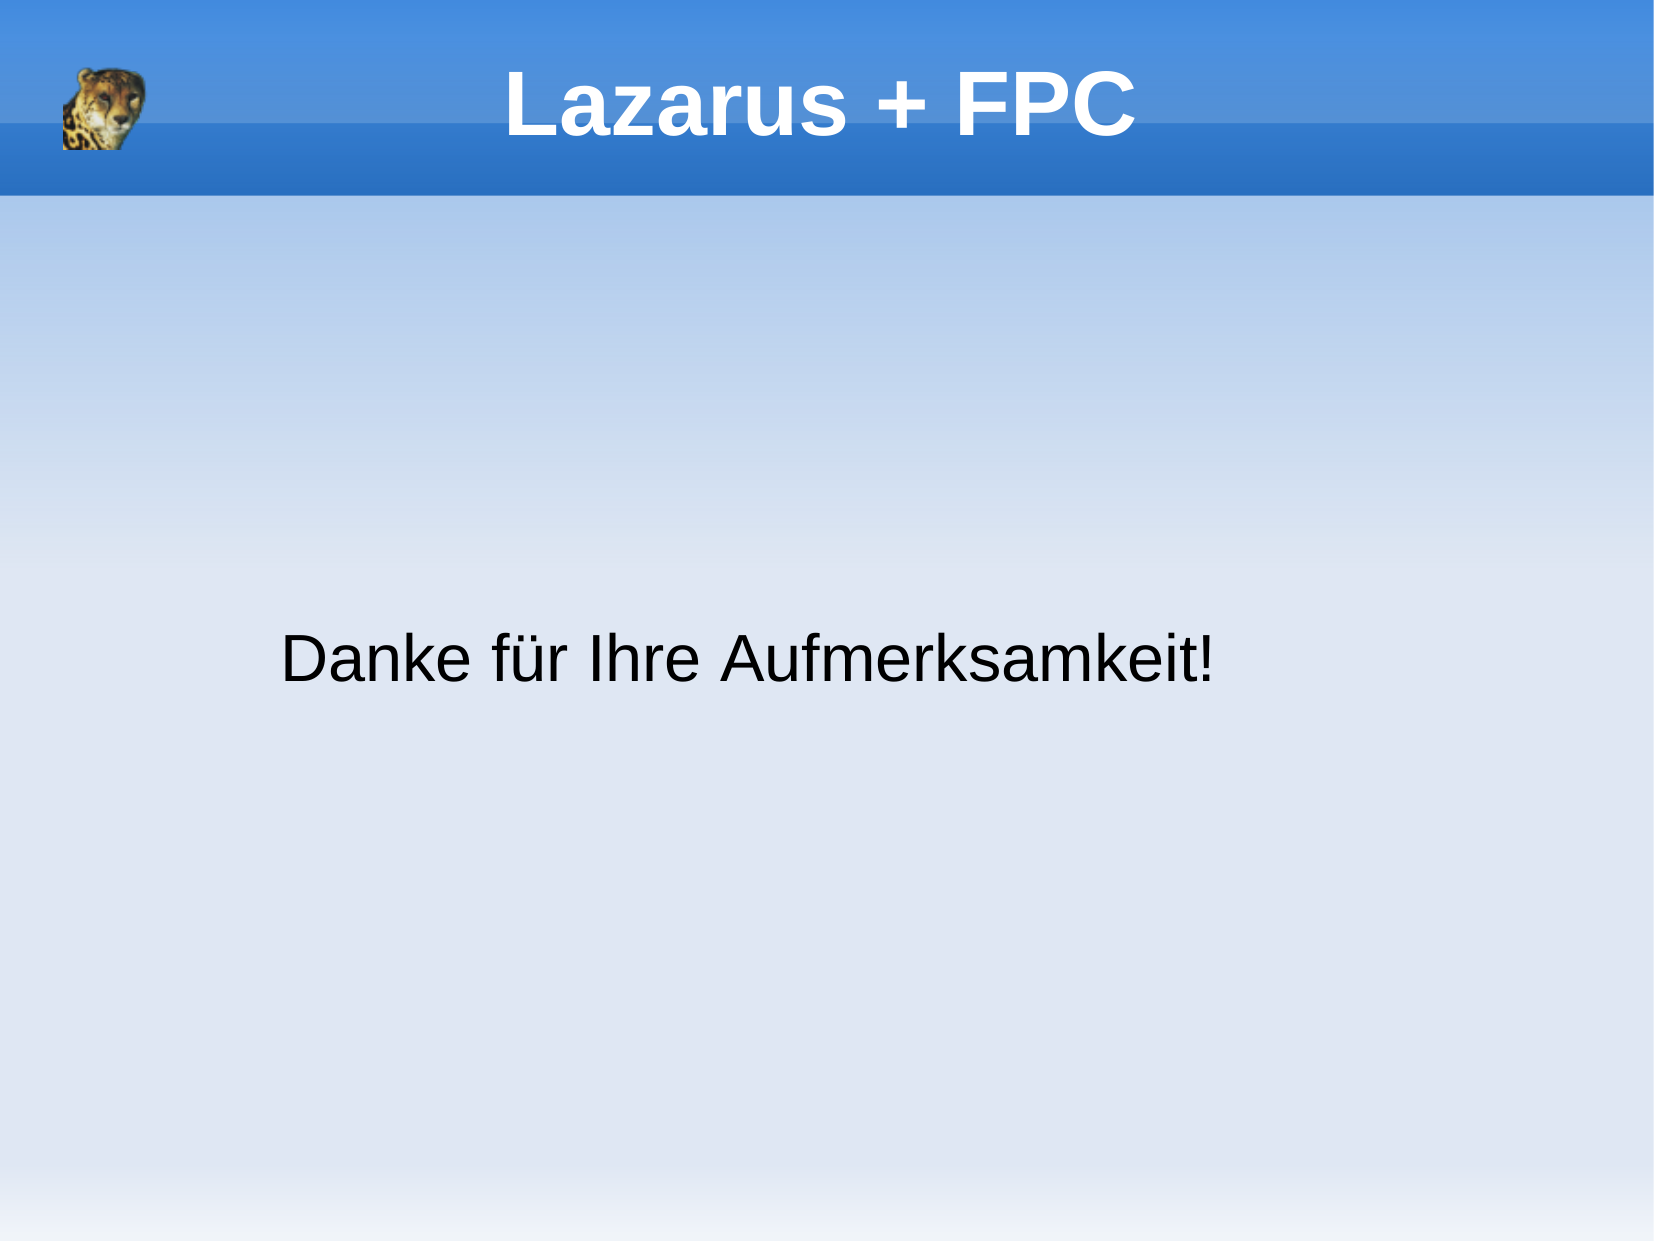

# Lazarus + FPC
Danke für Ihre Aufmerksamkeit!